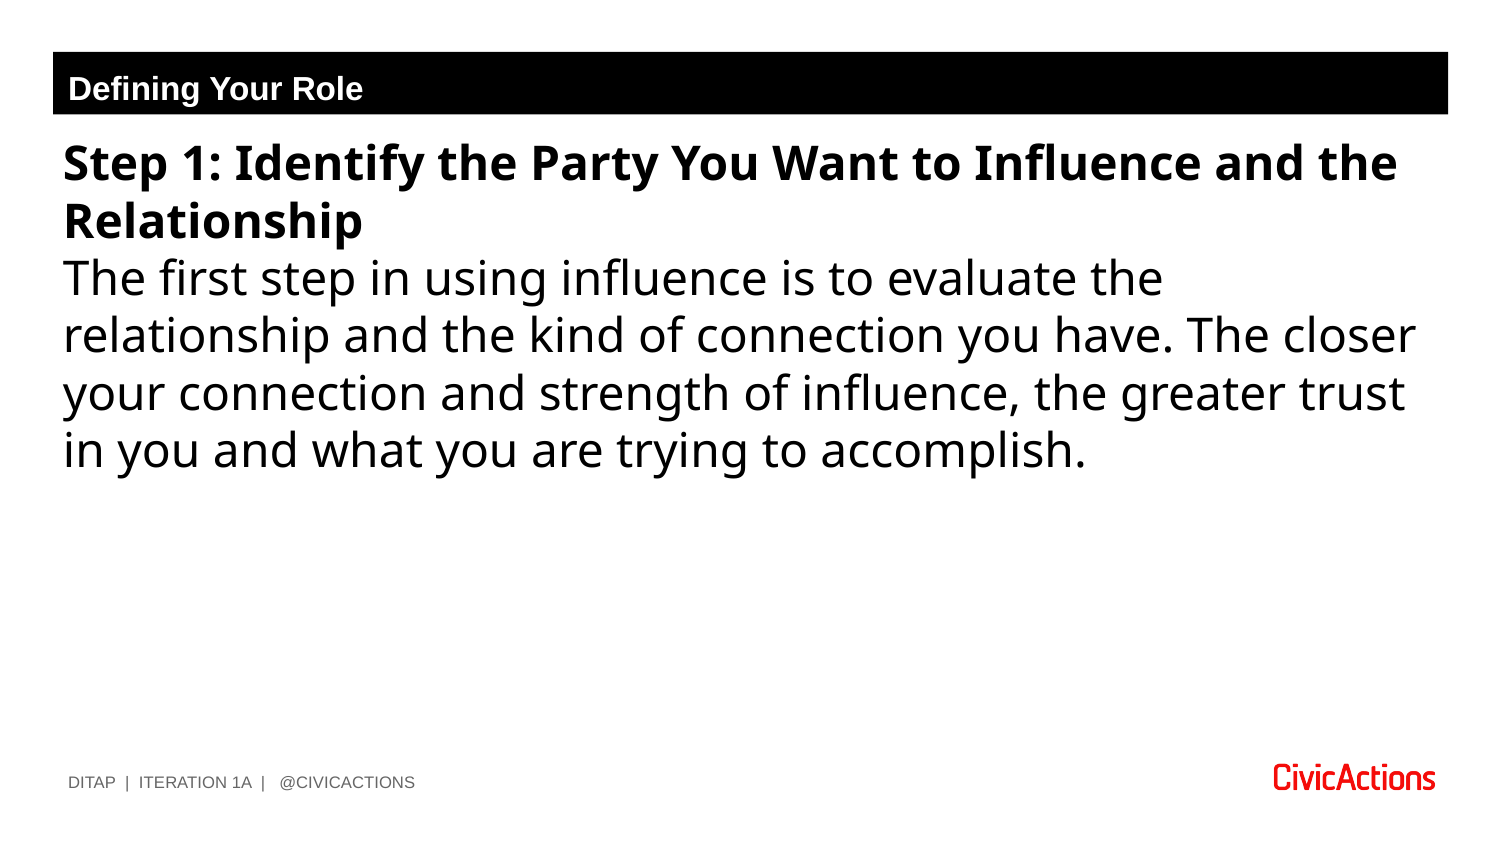

# Defining Your Role
Step 1: Identify the Party You Want to Influence and the Relationship
The first step in using influence is to evaluate the relationship and the kind of connection you have. The closer your connection and strength of influence, the greater trust in you and what you are trying to accomplish.